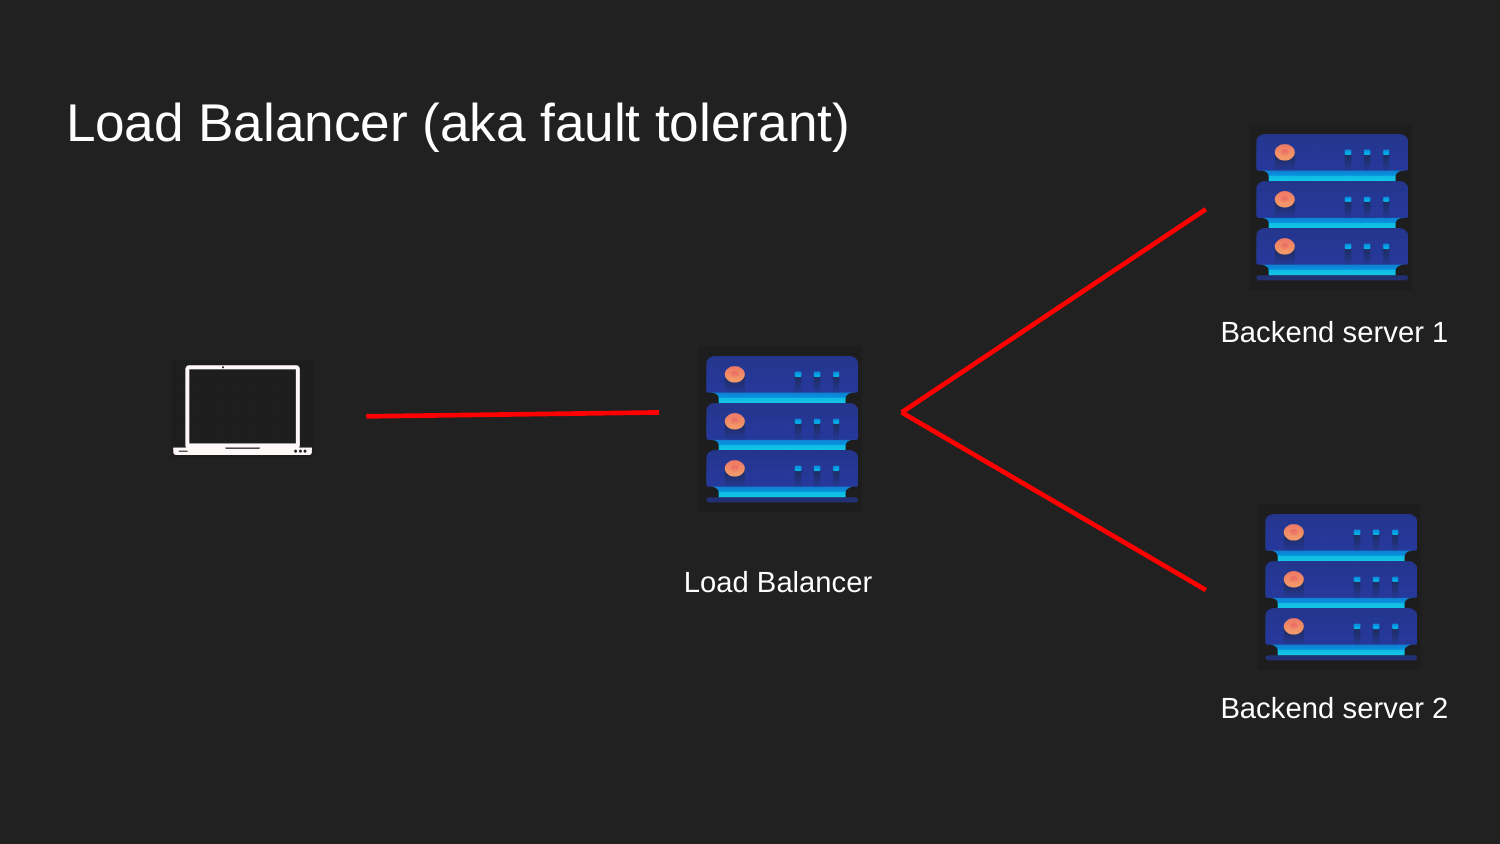

# Load Balancer (aka fault tolerant)
Backend server 1
Load Balancer
Backend server 2